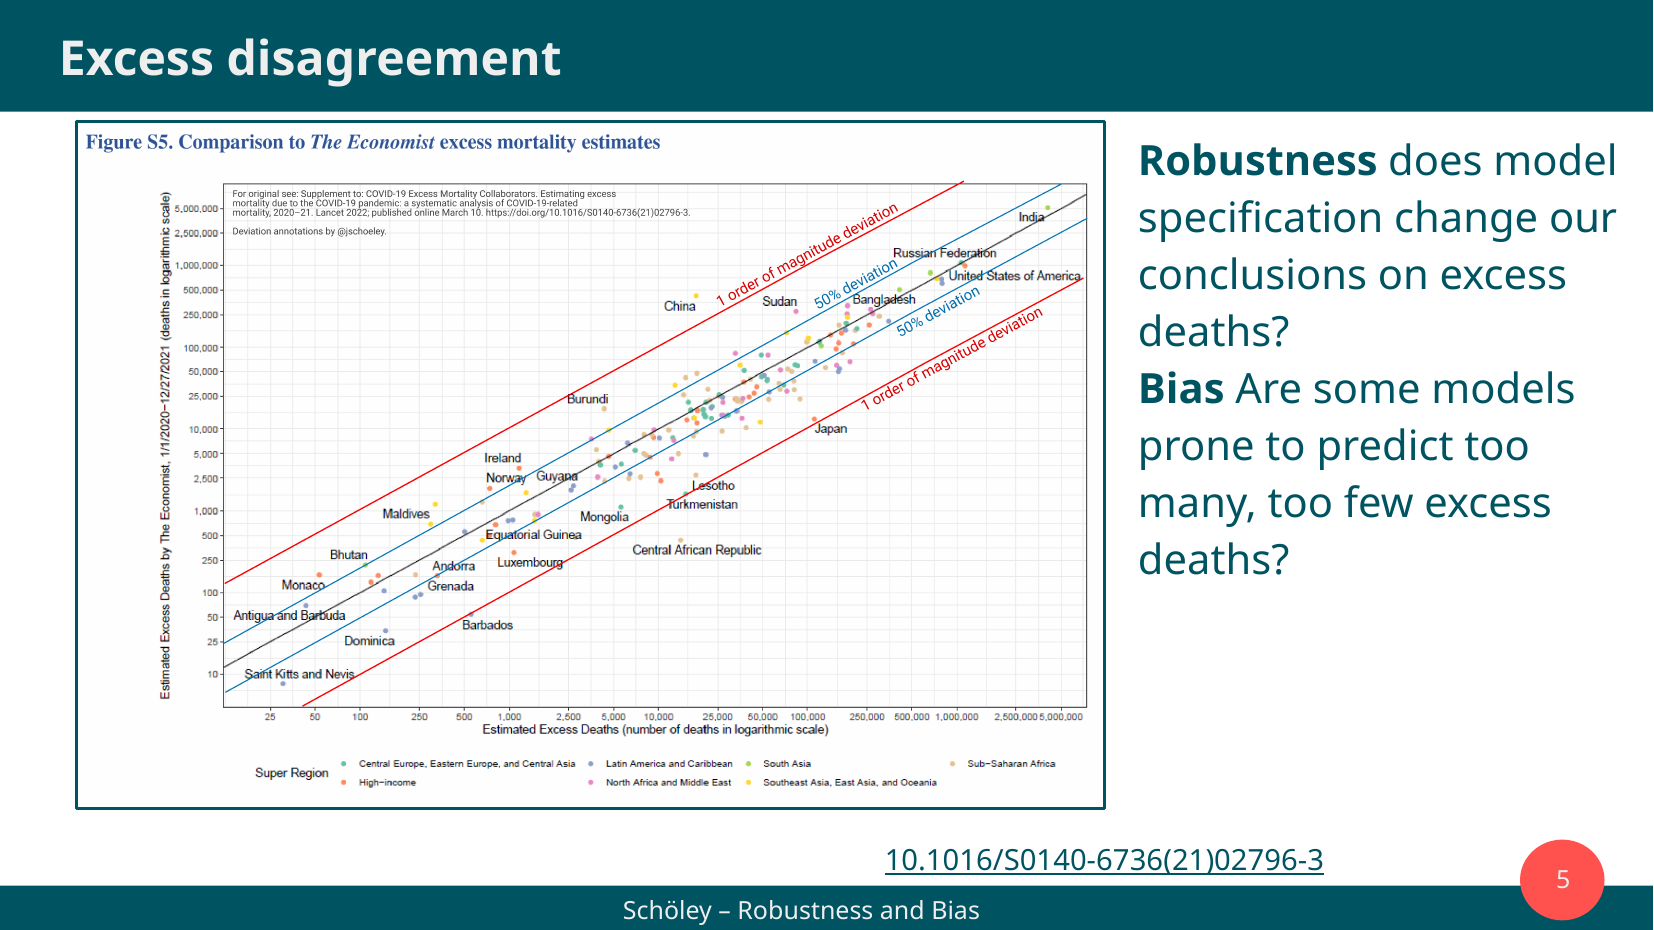

# Excess disagreement
Robustness does model specification change our conclusions on excess deaths?
Bias Are some models prone to predict too many, too few excess deaths?
10.1016/S0140-6736(21)02796-3
5
Schöley – Robustness and Bias